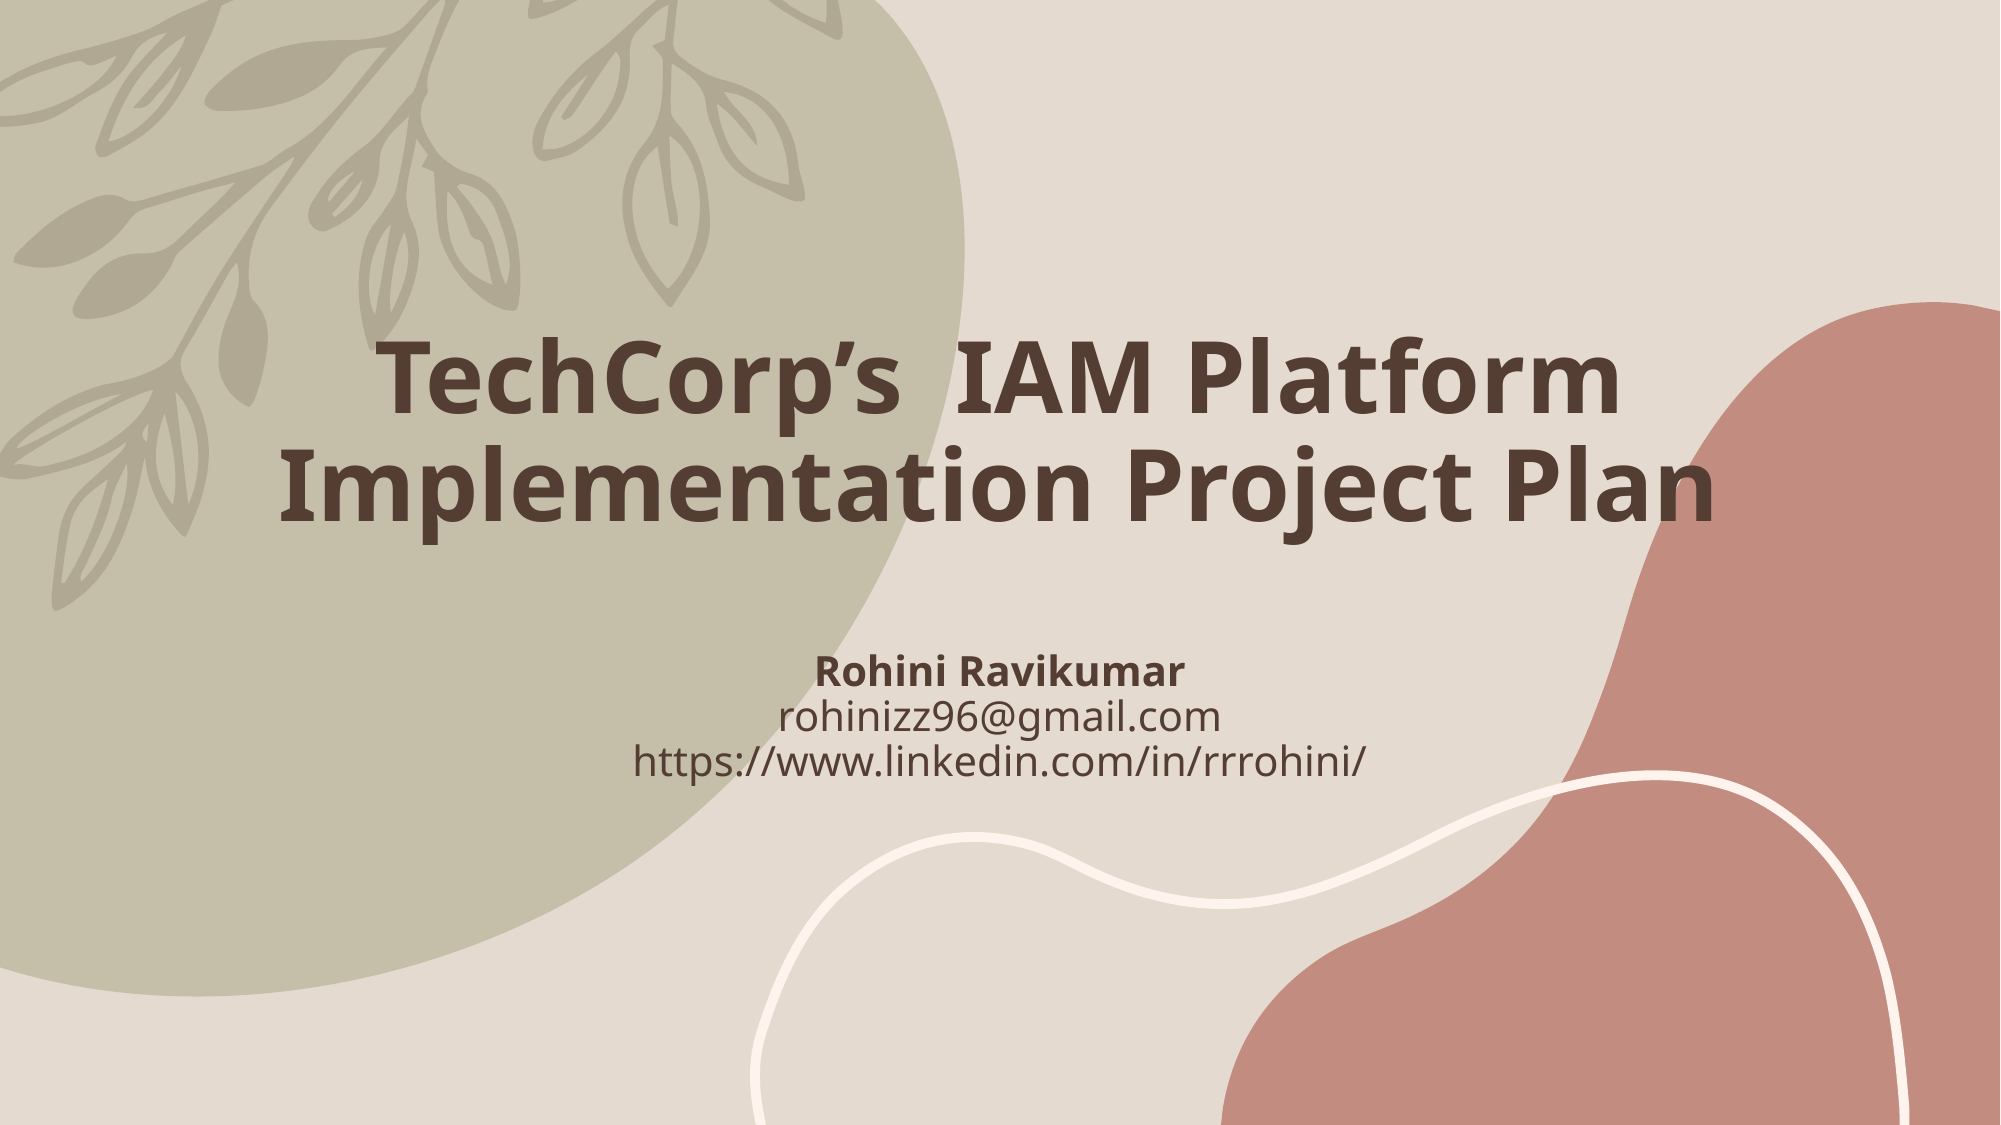

# TechCorp’s IAM Platform Implementation Project Plan Rohini Ravikumar rohinizz96@gmail.com https://www.linkedin.com/in/rrrohini/